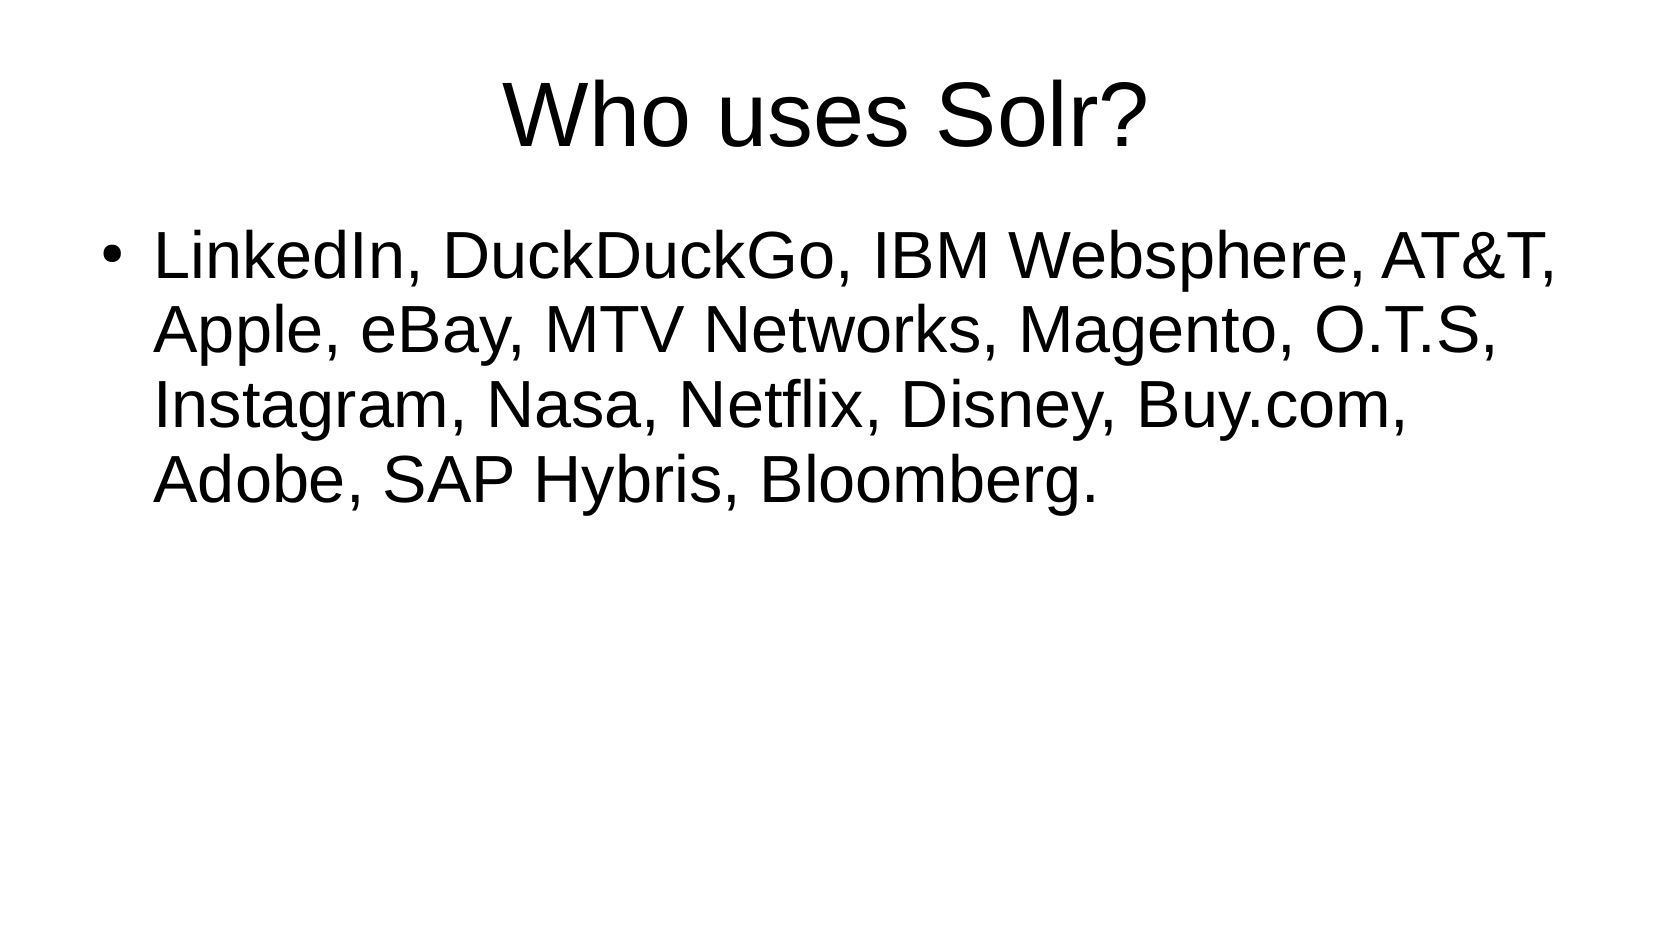

# Who uses Solr?
LinkedIn, DuckDuckGo, IBM Websphere, AT&T, Apple, eBay, MTV Networks, Magento, O.T.S, Instagram, Nasa, Netflix, Disney, Buy.com, Adobe, SAP Hybris, Bloomberg.